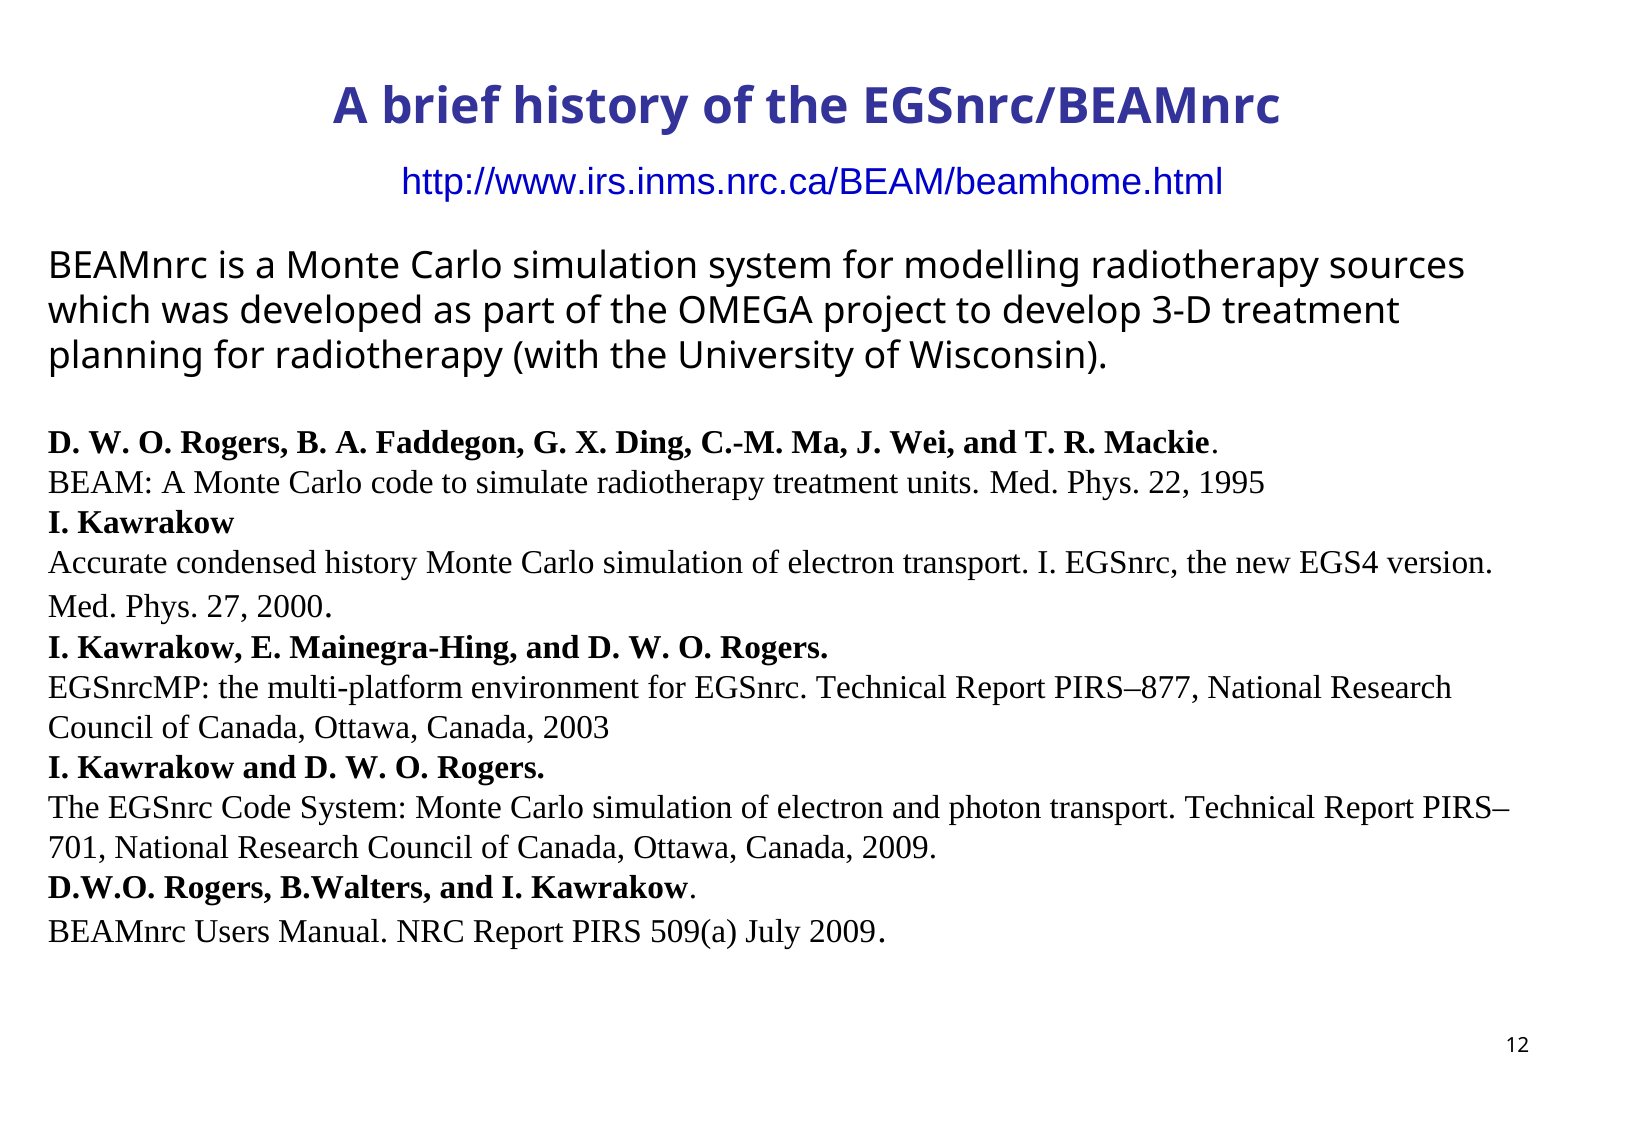

A brief history of the EGSnrc/BEAMnrc
http://www.irs.inms.nrc.ca/BEAM/beamhome.html
BEAMnrc is a Monte Carlo simulation system for modelling radiotherapy sources which was developed as part of the OMEGA project to develop 3-D treatment planning for radiotherapy (with the University of Wisconsin).
D. W. O. Rogers, B. A. Faddegon, G. X. Ding, C.-M. Ma, J. Wei, and T. R. Mackie.
BEAM: A Monte Carlo code to simulate radiotherapy treatment units. Med. Phys. 22, 1995
I. Kawrakow
Accurate condensed history Monte Carlo simulation of electron transport. I. EGSnrc, the new EGS4 version. Med. Phys. 27, 2000.
I. Kawrakow, E. Mainegra-Hing, and D. W. O. Rogers.
EGSnrcMP: the multi-platform environment for EGSnrc. Technical Report PIRS–877, National Research Council of Canada, Ottawa, Canada, 2003
I. Kawrakow and D. W. O. Rogers.
The EGSnrc Code System: Monte Carlo simulation of electron and photon transport. Technical Report PIRS–701, National Research Council of Canada, Ottawa, Canada, 2009.
D.W.O. Rogers, B.Walters, and I. Kawrakow.
BEAMnrc Users Manual. NRC Report PIRS 509(a) July 2009.
12